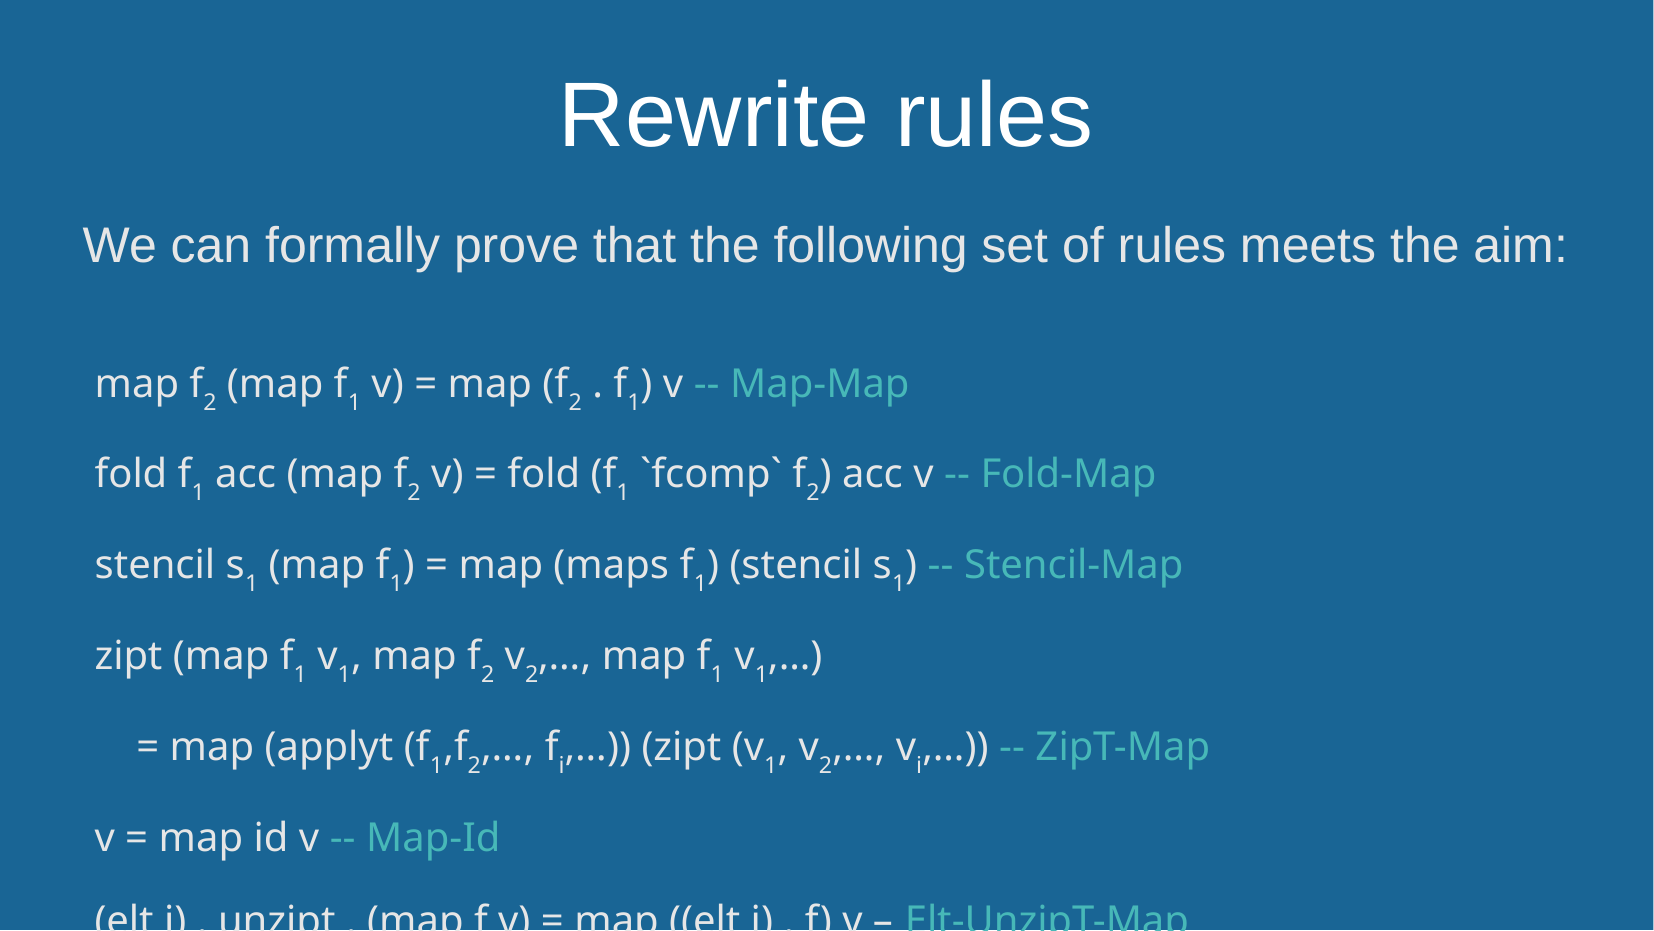

# Rewrite rules
We can formally prove that the following set of rules meets the aim:
map f2 (map f1 v) = map (f2 . f1) v -- Map-Map
fold f1 acc (map f2 v) = fold (f1 `fcomp` f2) acc v -- Fold-Map
stencil s1 (map f1) = map (maps f1) (stencil s1) -- Stencil-Map
zipt (map f1 v1, map f2 v2,…, map f1 v1,…)
 = map (applyt (f1,f2,…, fi,…)) (zipt (v1, v2,…, vi,…)) -- ZipT-Map
v = map id v -- Map-Id
(elt i) . unzipt . (map f v) = map ((elt i) . f) v – Elt-UnzipT-Map